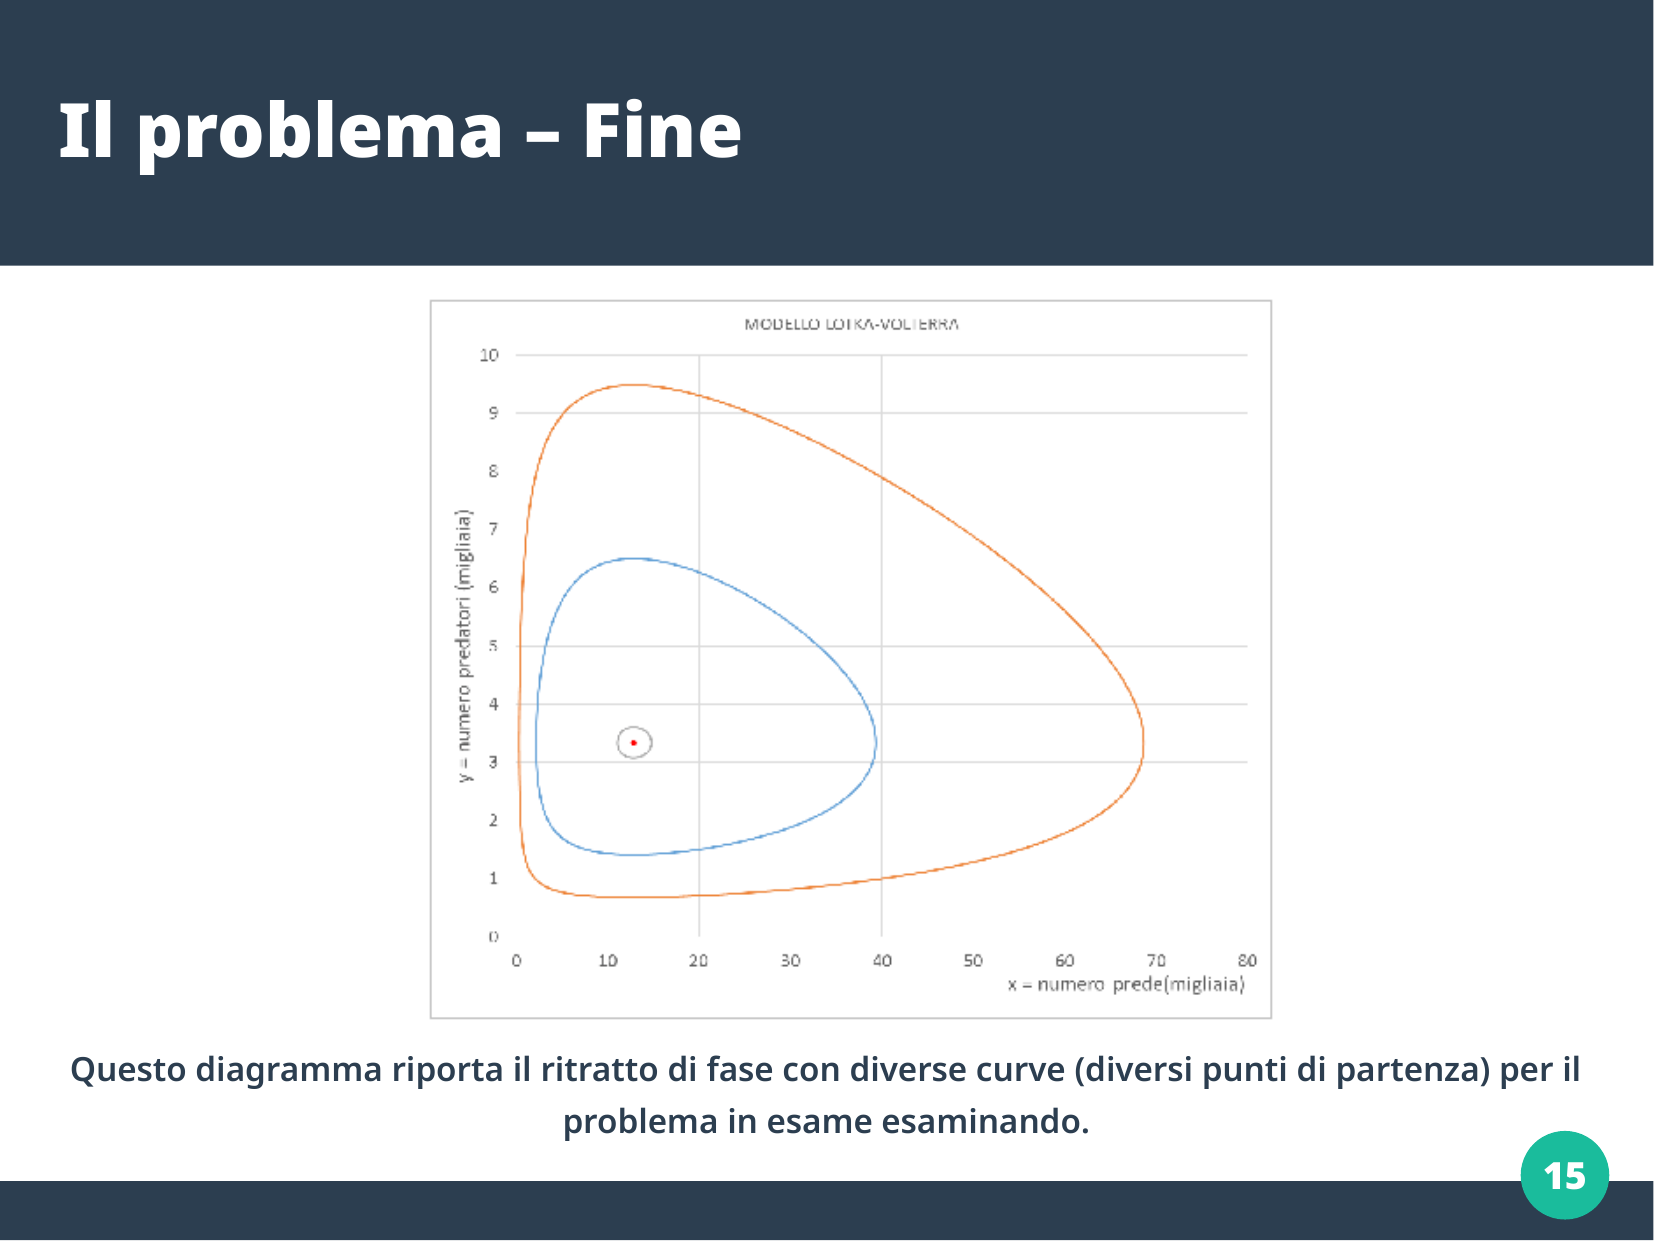

# Il problema – Fine
Questo diagramma riporta il ritratto di fase con diverse curve (diversi punti di partenza) per il problema in esame esaminando.
15